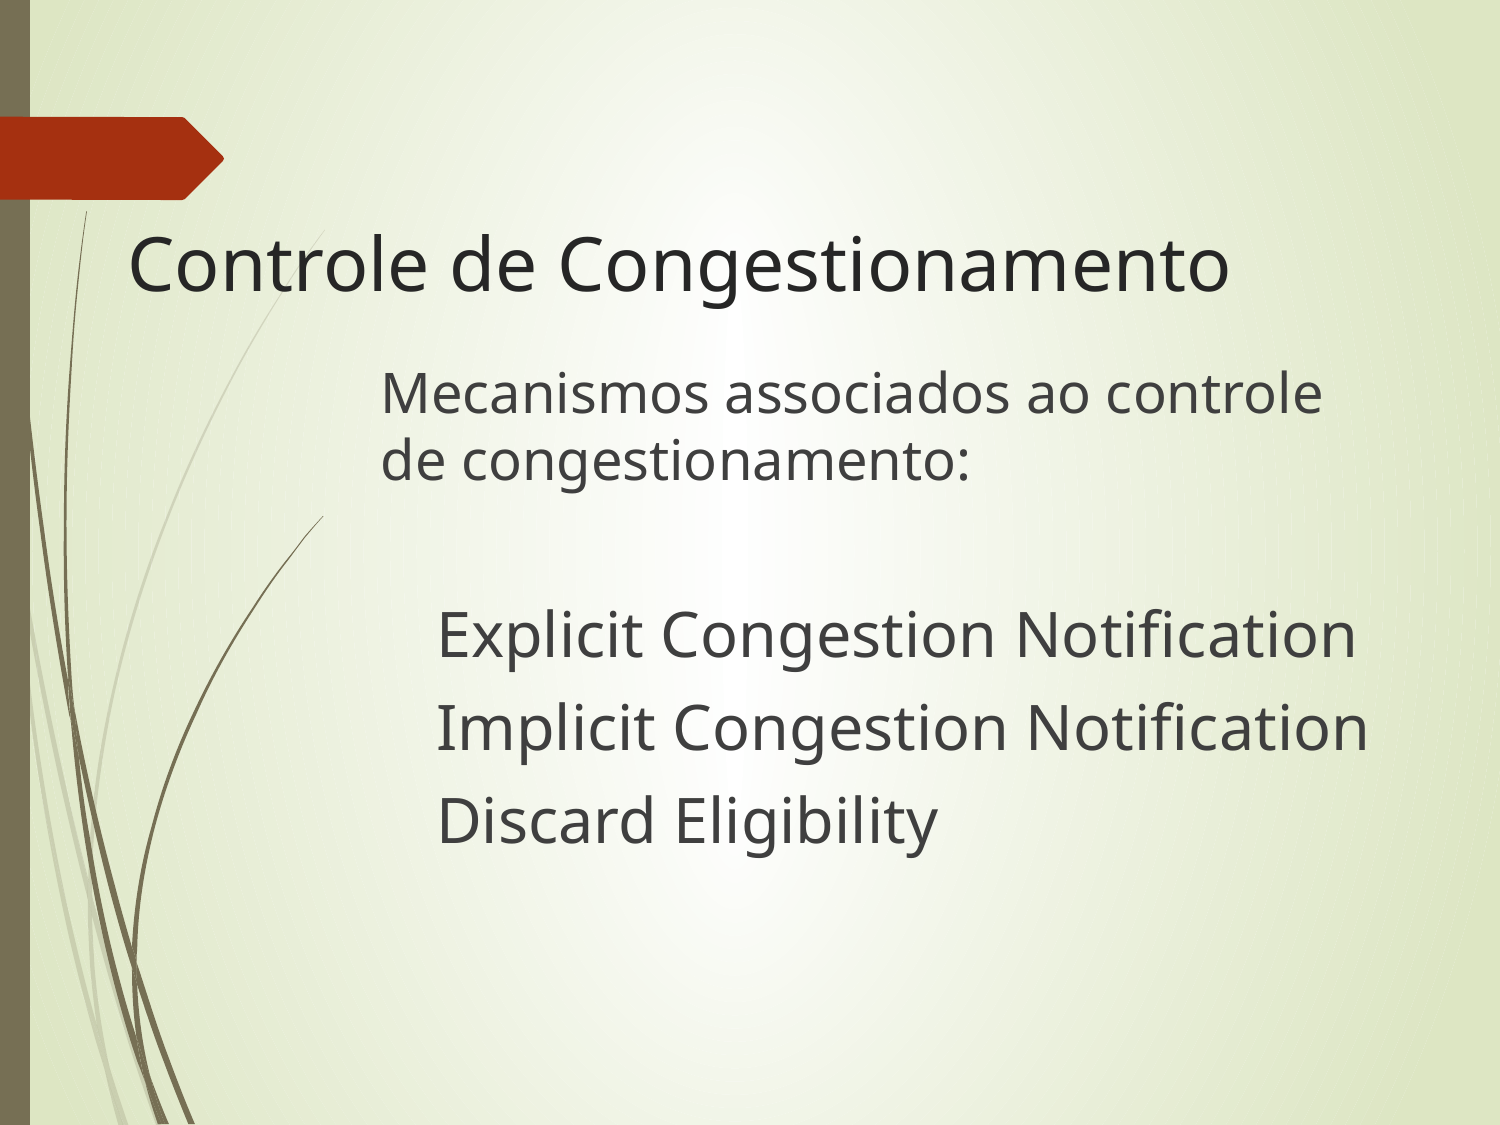

# Controle de Congestionamento
Mecanismos associados ao controle de congestionamento:
Explicit Congestion Notification
Implicit Congestion Notification
Discard Eligibility